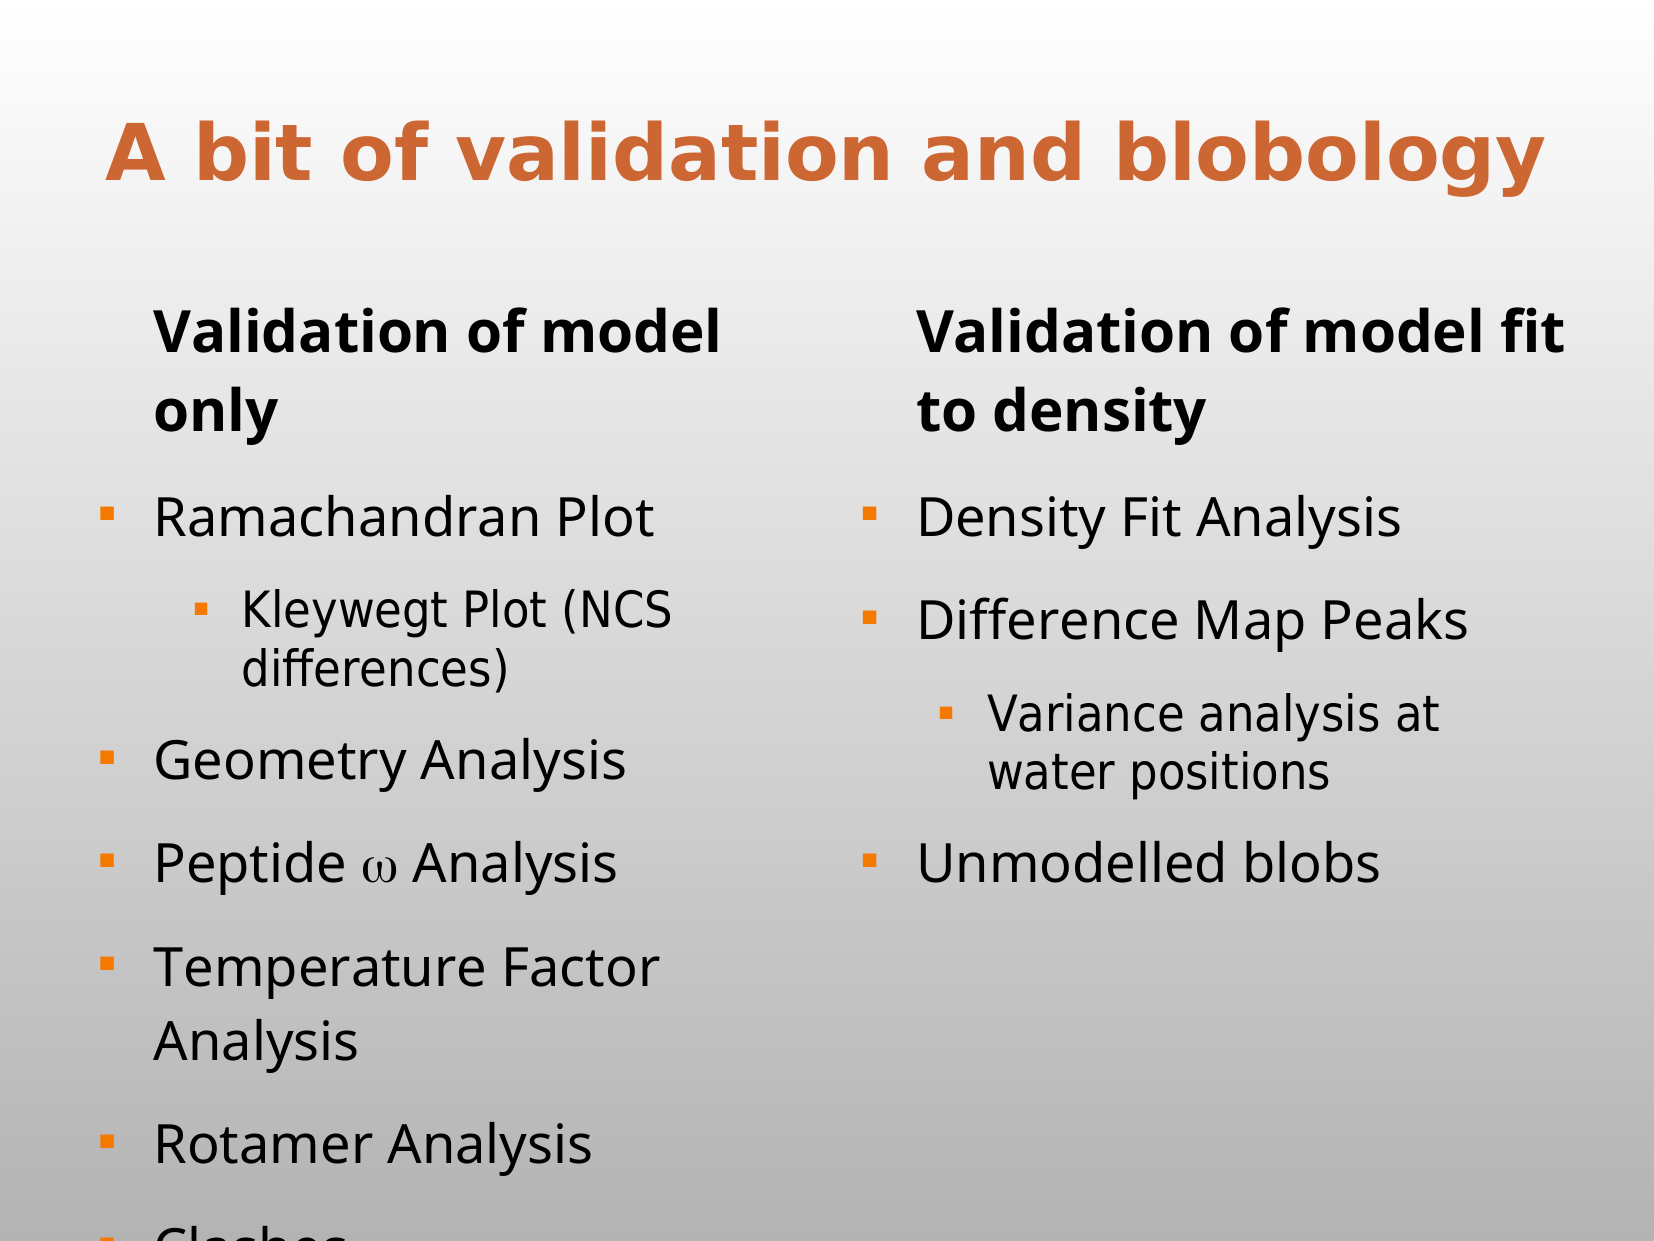

# A bit of validation and blobology
Validation of model only
Ramachandran Plot
Kleywegt Plot (NCS differences)
Geometry Analysis
Peptide  Analysis
Temperature Factor Analysis
Rotamer Analysis
Clashes
Validation of model fit to density
Density Fit Analysis
Difference Map Peaks
Variance analysis at water positions
Unmodelled blobs